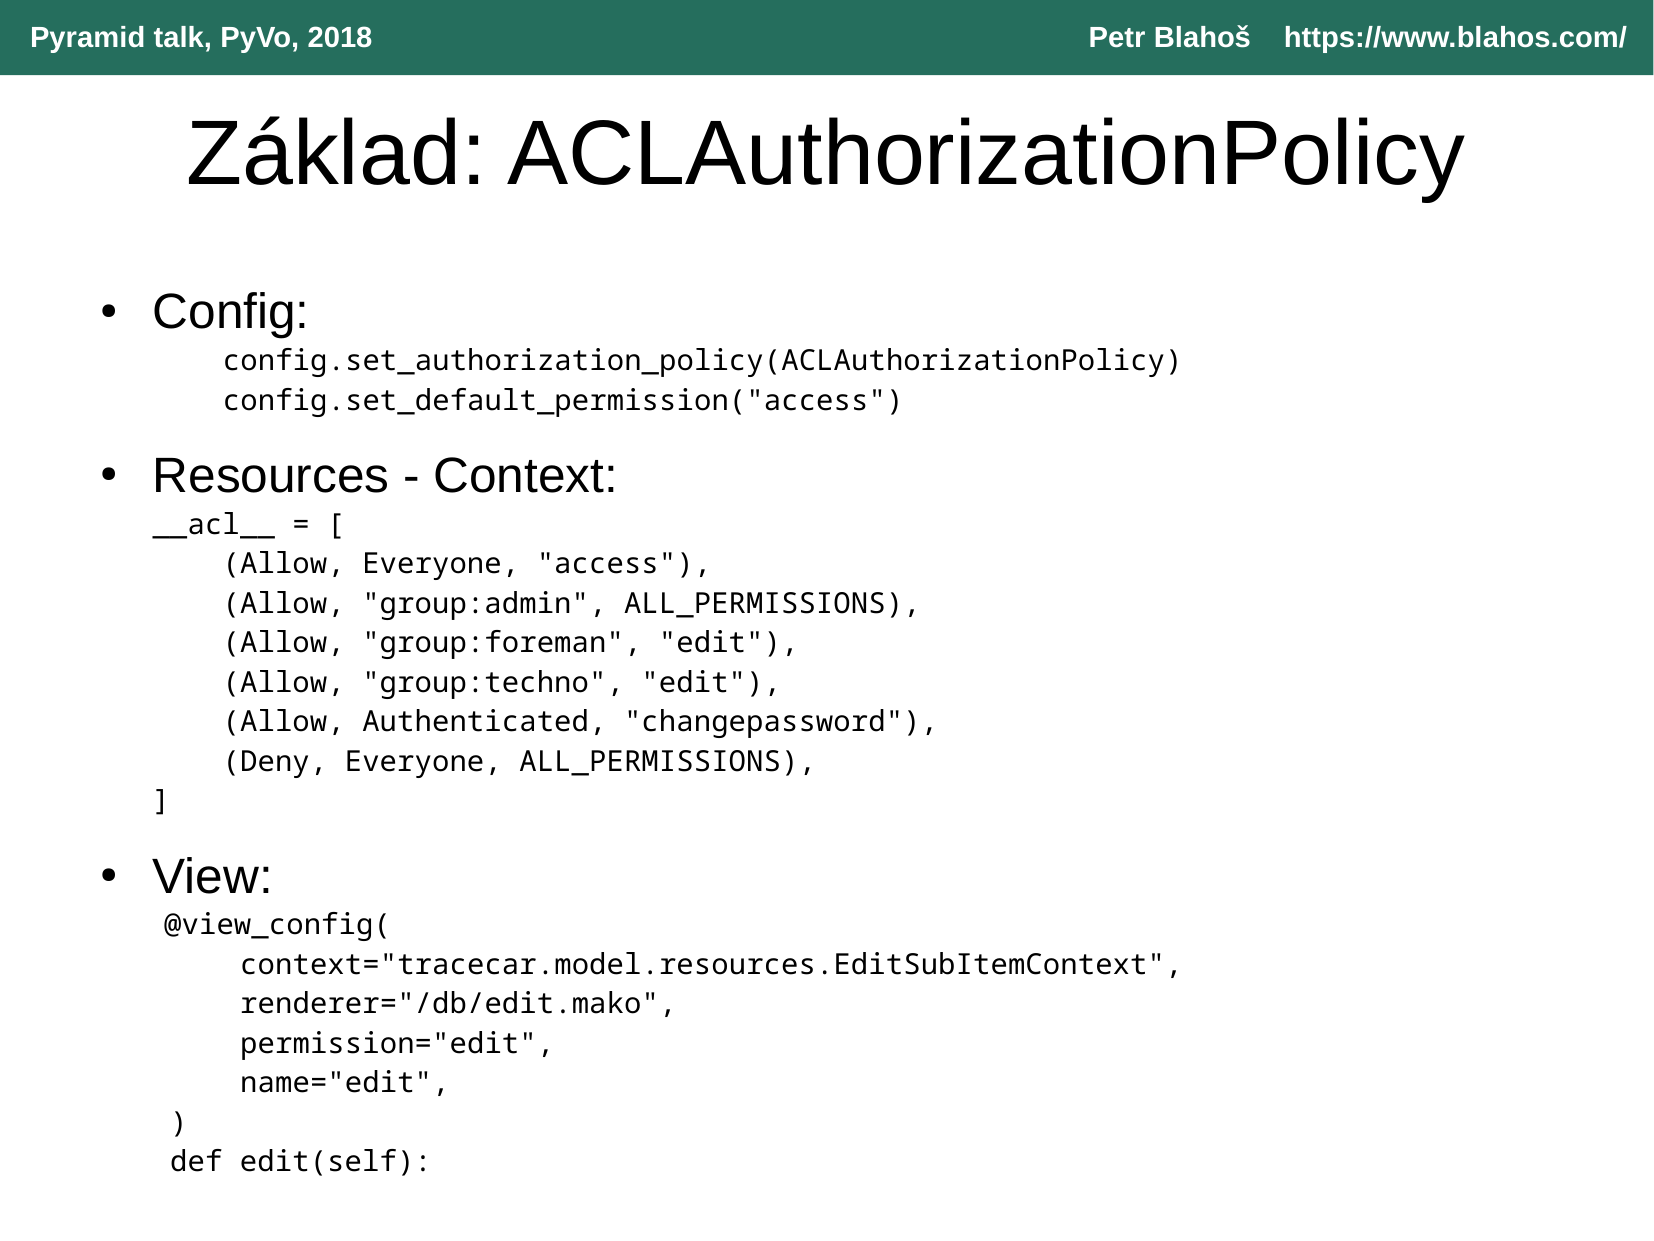

# Základ: ACLAuthorizationPolicy
Config:
config.set_authorization_policy(ACLAuthorizationPolicy)
config.set_default_permission("access")
Resources - Context:
 __acl__ = [
 (Allow, Everyone, "access"),
 (Allow, "group:admin", ALL_PERMISSIONS),
 (Allow, "group:foreman", "edit"),
 (Allow, "group:techno", "edit"),
 (Allow, Authenticated, "changepassword"),
 (Deny, Everyone, ALL_PERMISSIONS),
 ]
View:
 @view_config(
 context="tracecar.model.resources.EditSubItemContext",
 renderer="/db/edit.mako",
 permission="edit",
 name="edit",
 )
 def edit(self):